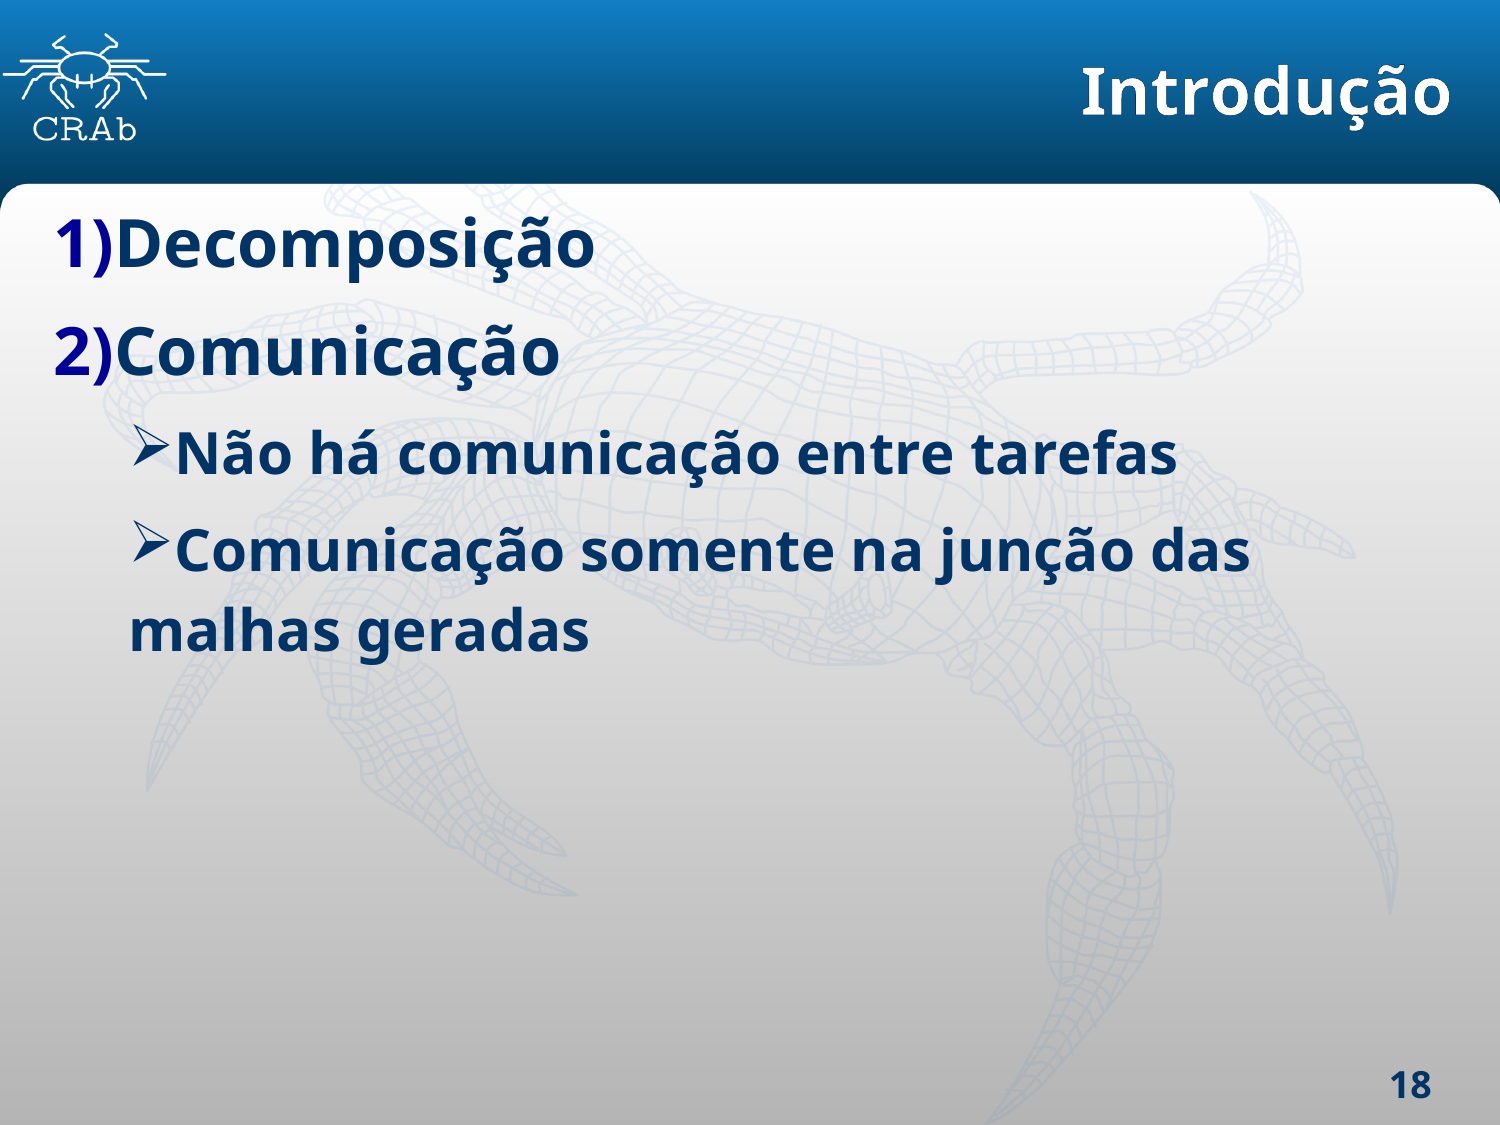

# Introdução
Decomposição
Comunicação
Não há comunicação entre tarefas
Comunicação somente na junção das malhas geradas